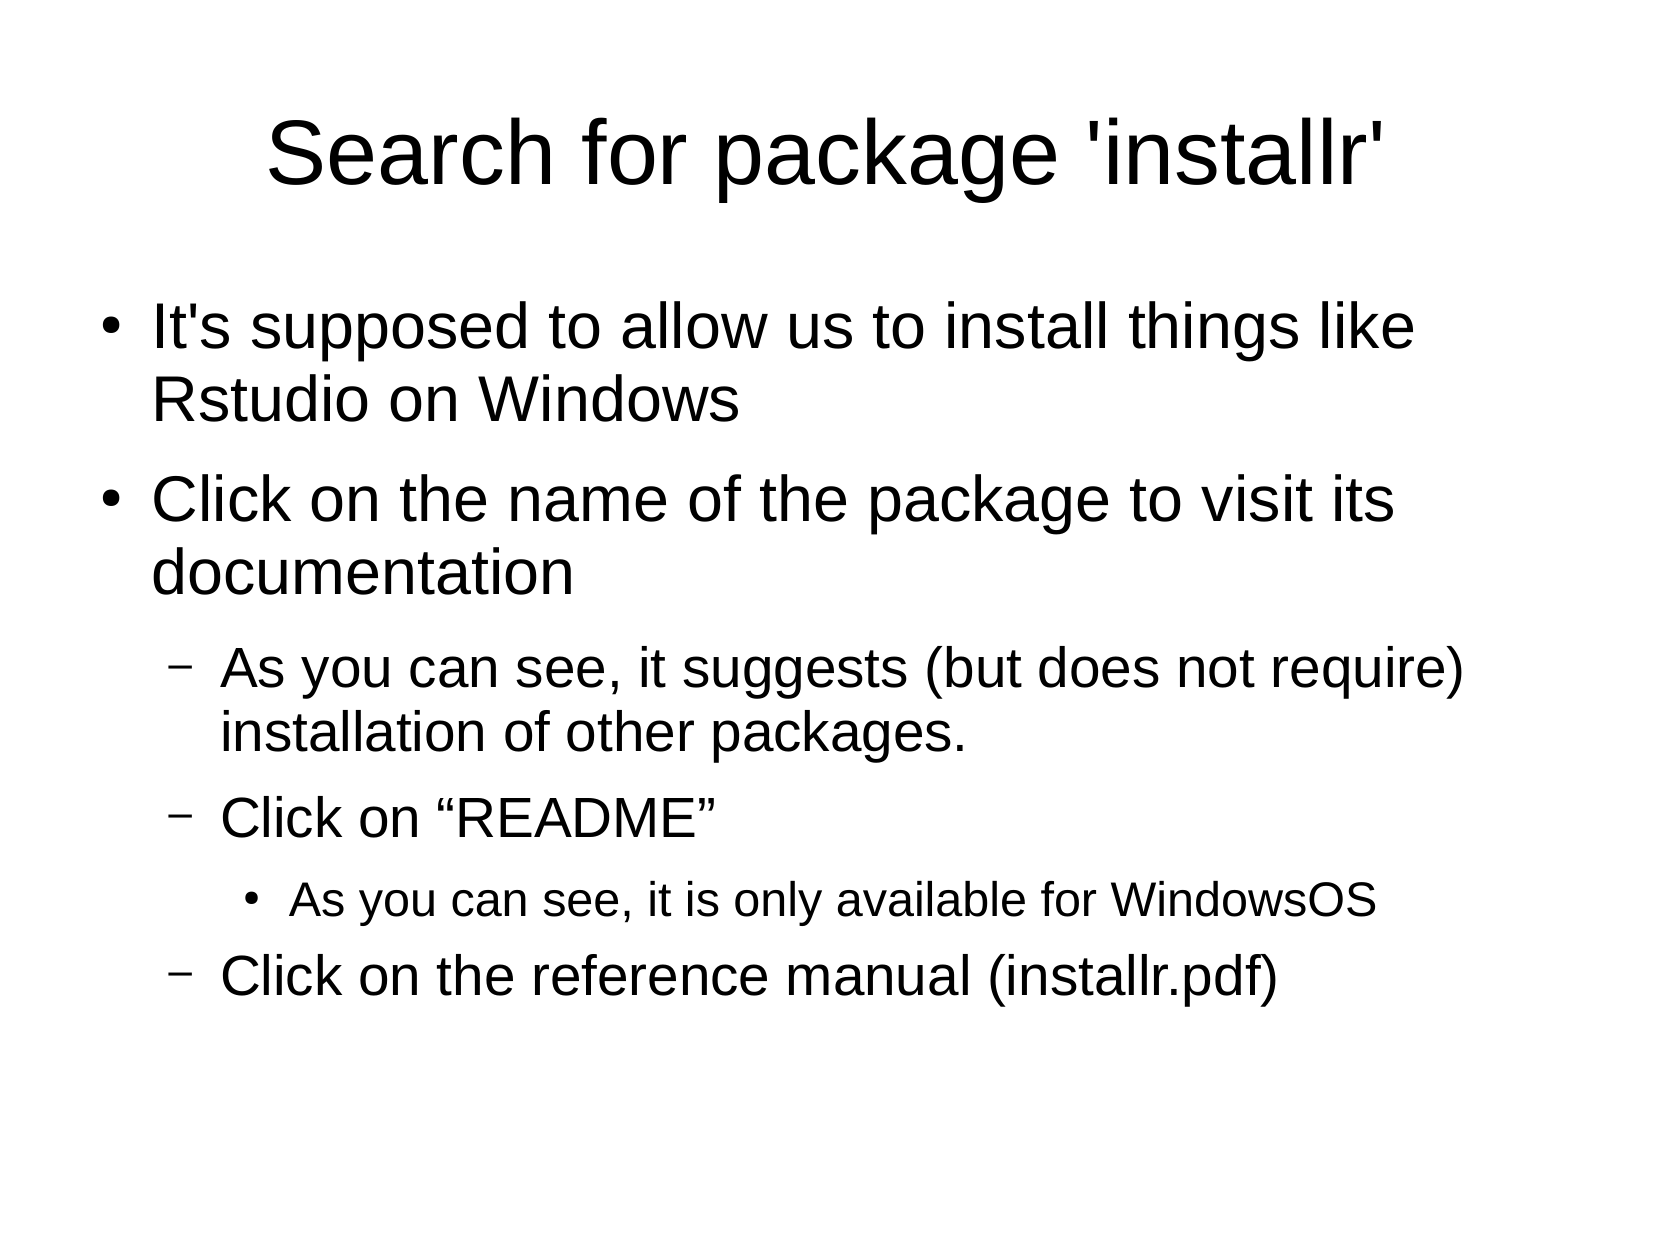

# Search for package 'installr'
It's supposed to allow us to install things like Rstudio on Windows
Click on the name of the package to visit its documentation
As you can see, it suggests (but does not require) installation of other packages.
Click on “README”
As you can see, it is only available for WindowsOS
Click on the reference manual (installr.pdf)